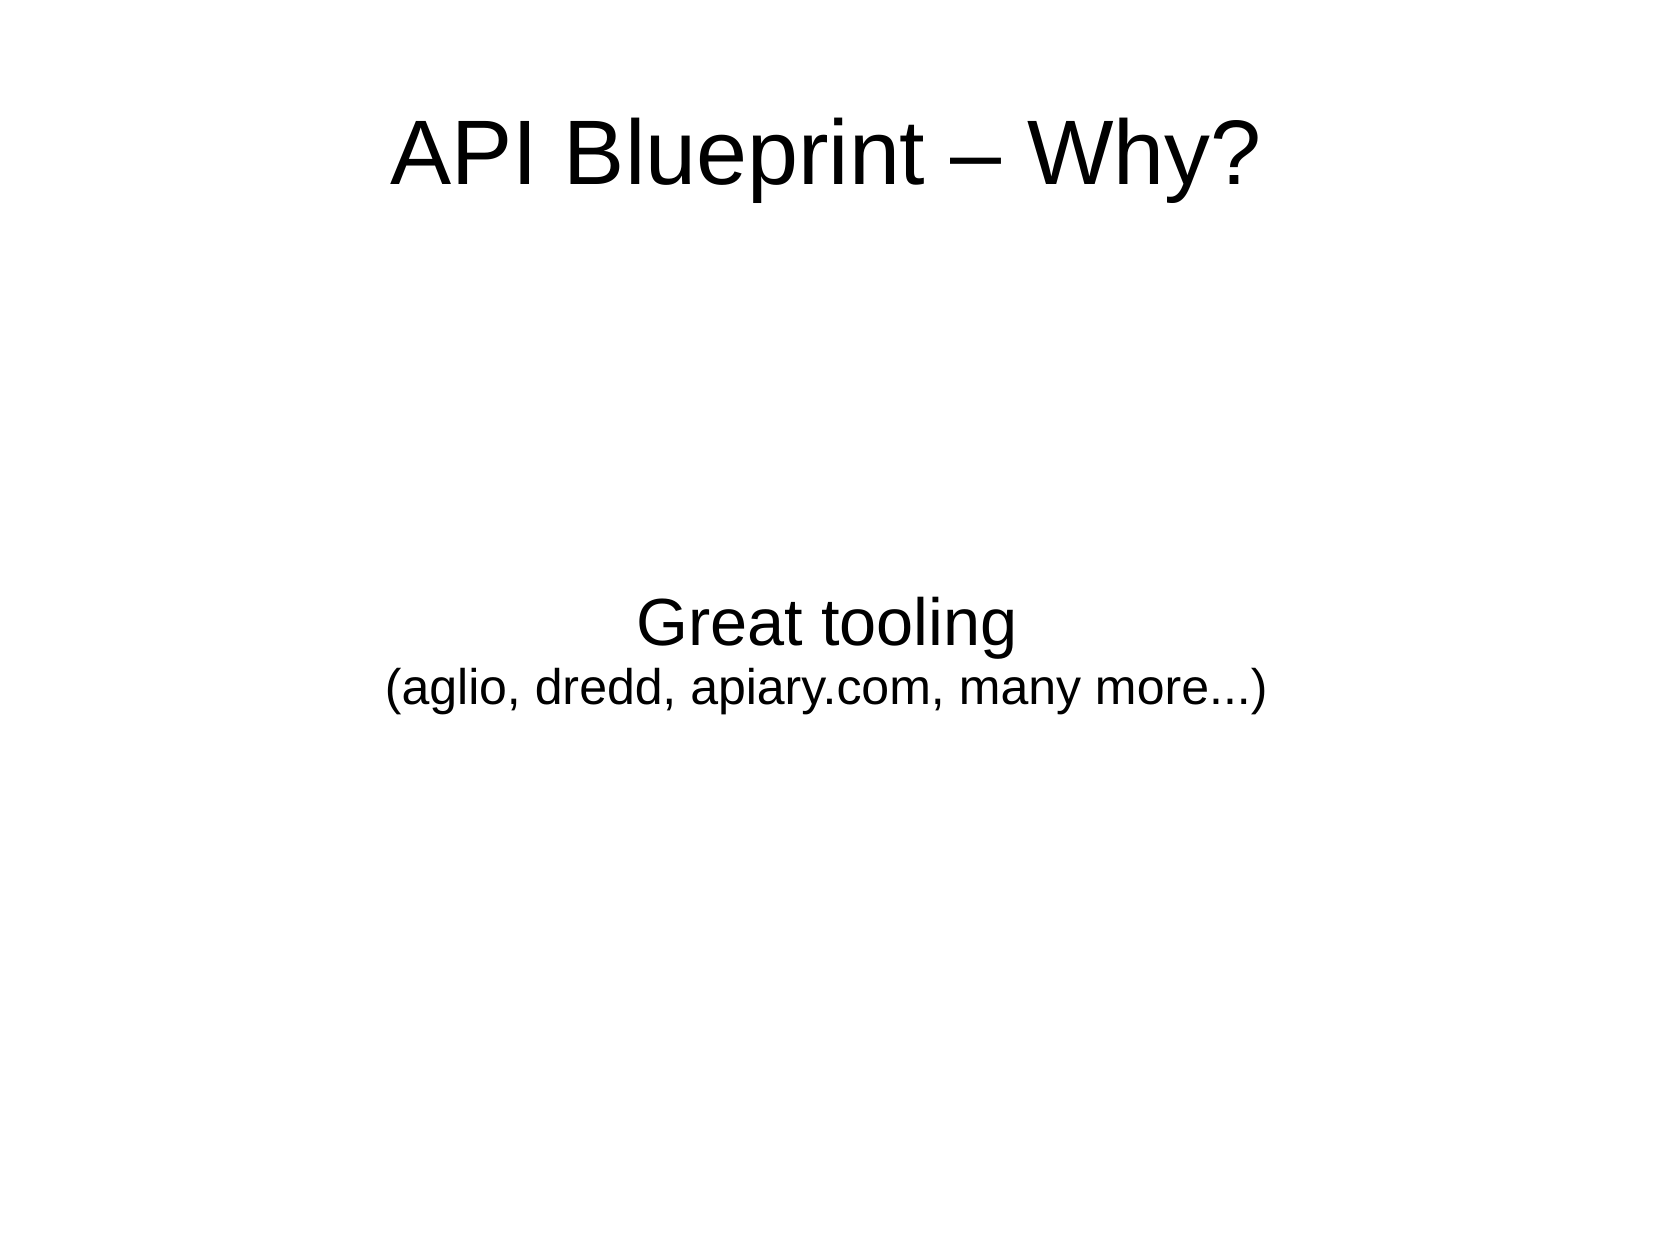

# API Blueprint – Why?
Great tooling
(aglio, dredd, apiary.com, many more...)